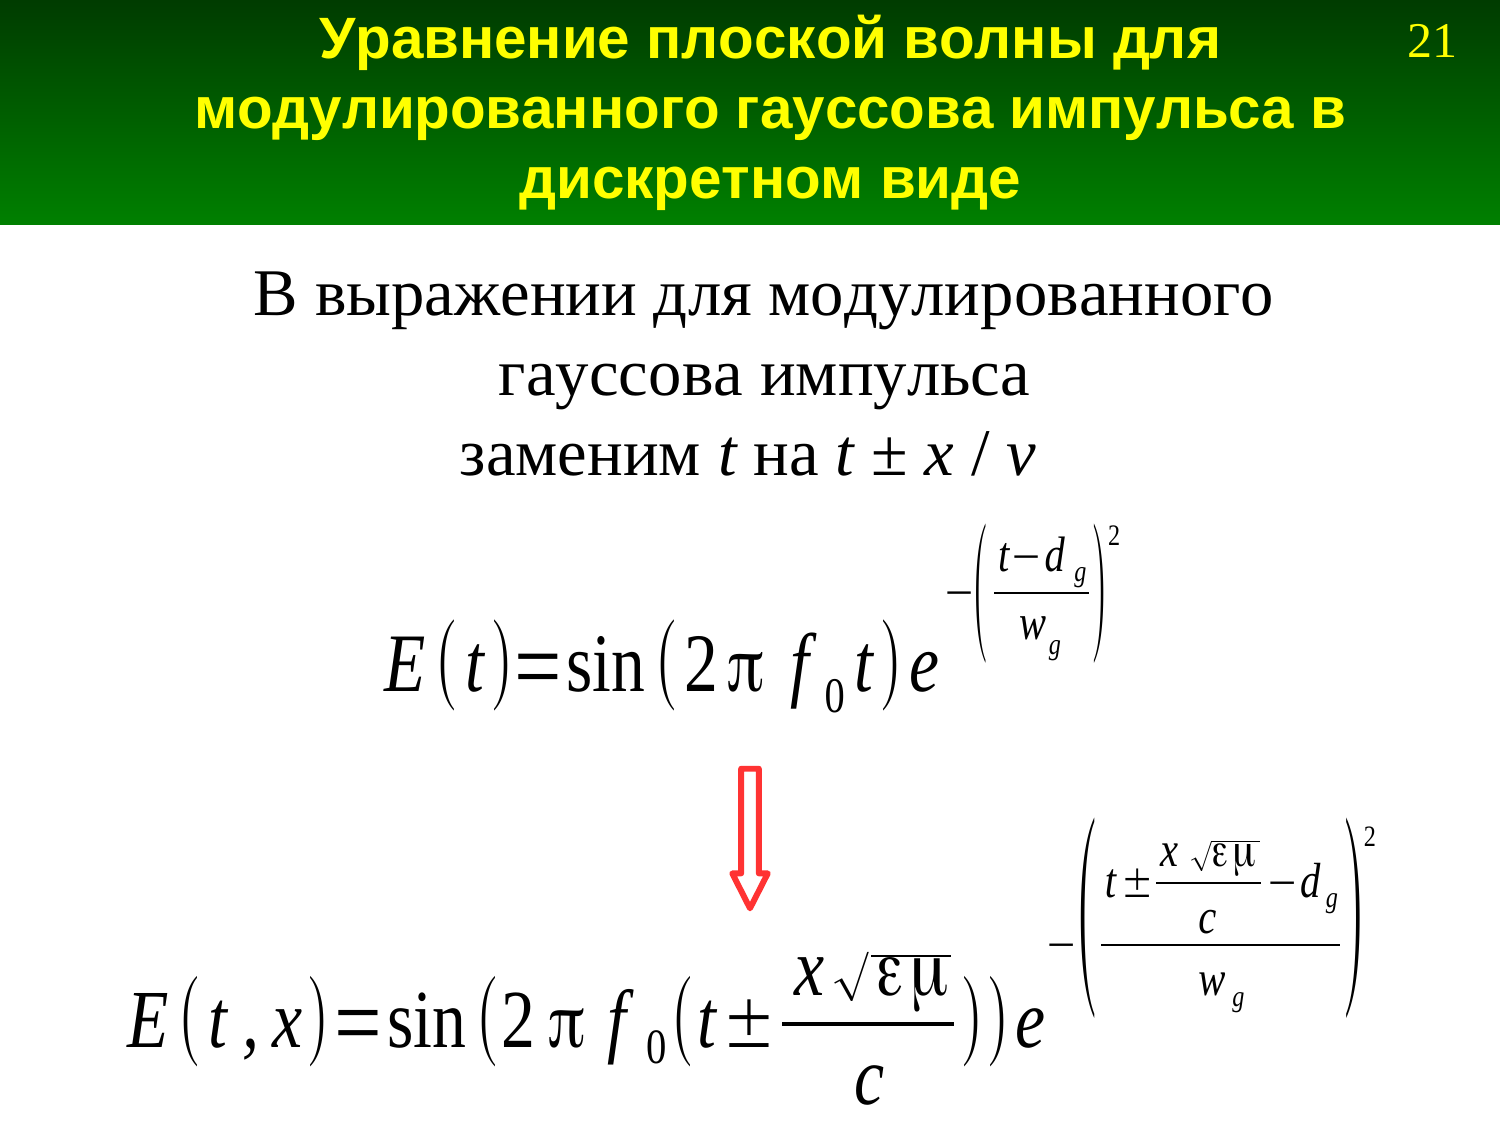

# Уравнение плоской волны для модулированного гауссова импульса в дискретном виде
В выражении для модулированного
гауссова импульса
заменим t на t ± x / v